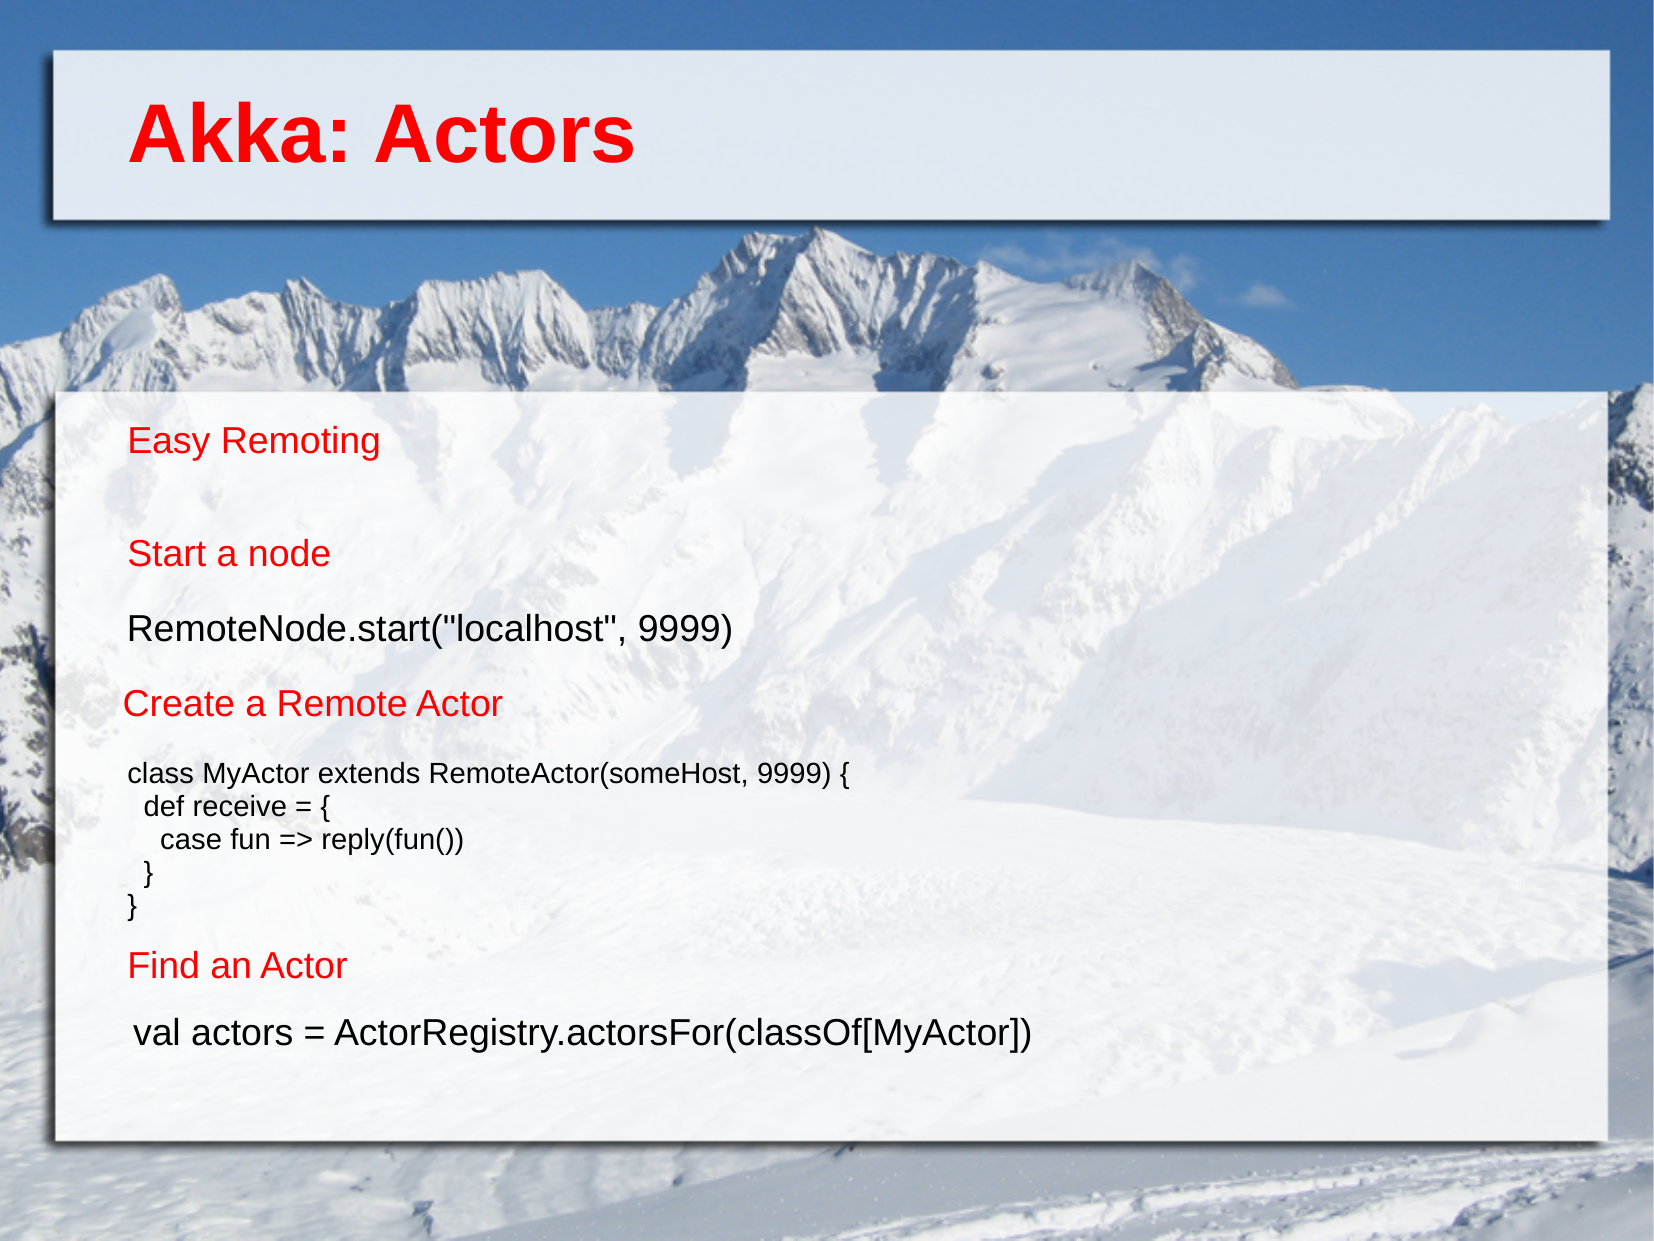

Akka: Actors
Easy Remoting
Start a node
RemoteNode.start("localhost", 9999)
Create a Remote Actor
class MyActor extends RemoteActor(someHost, 9999) {
 def receive = {
 case fun => reply(fun())
 }
}
Find an Actor
val actors = ActorRegistry.actorsFor(classOf[MyActor])